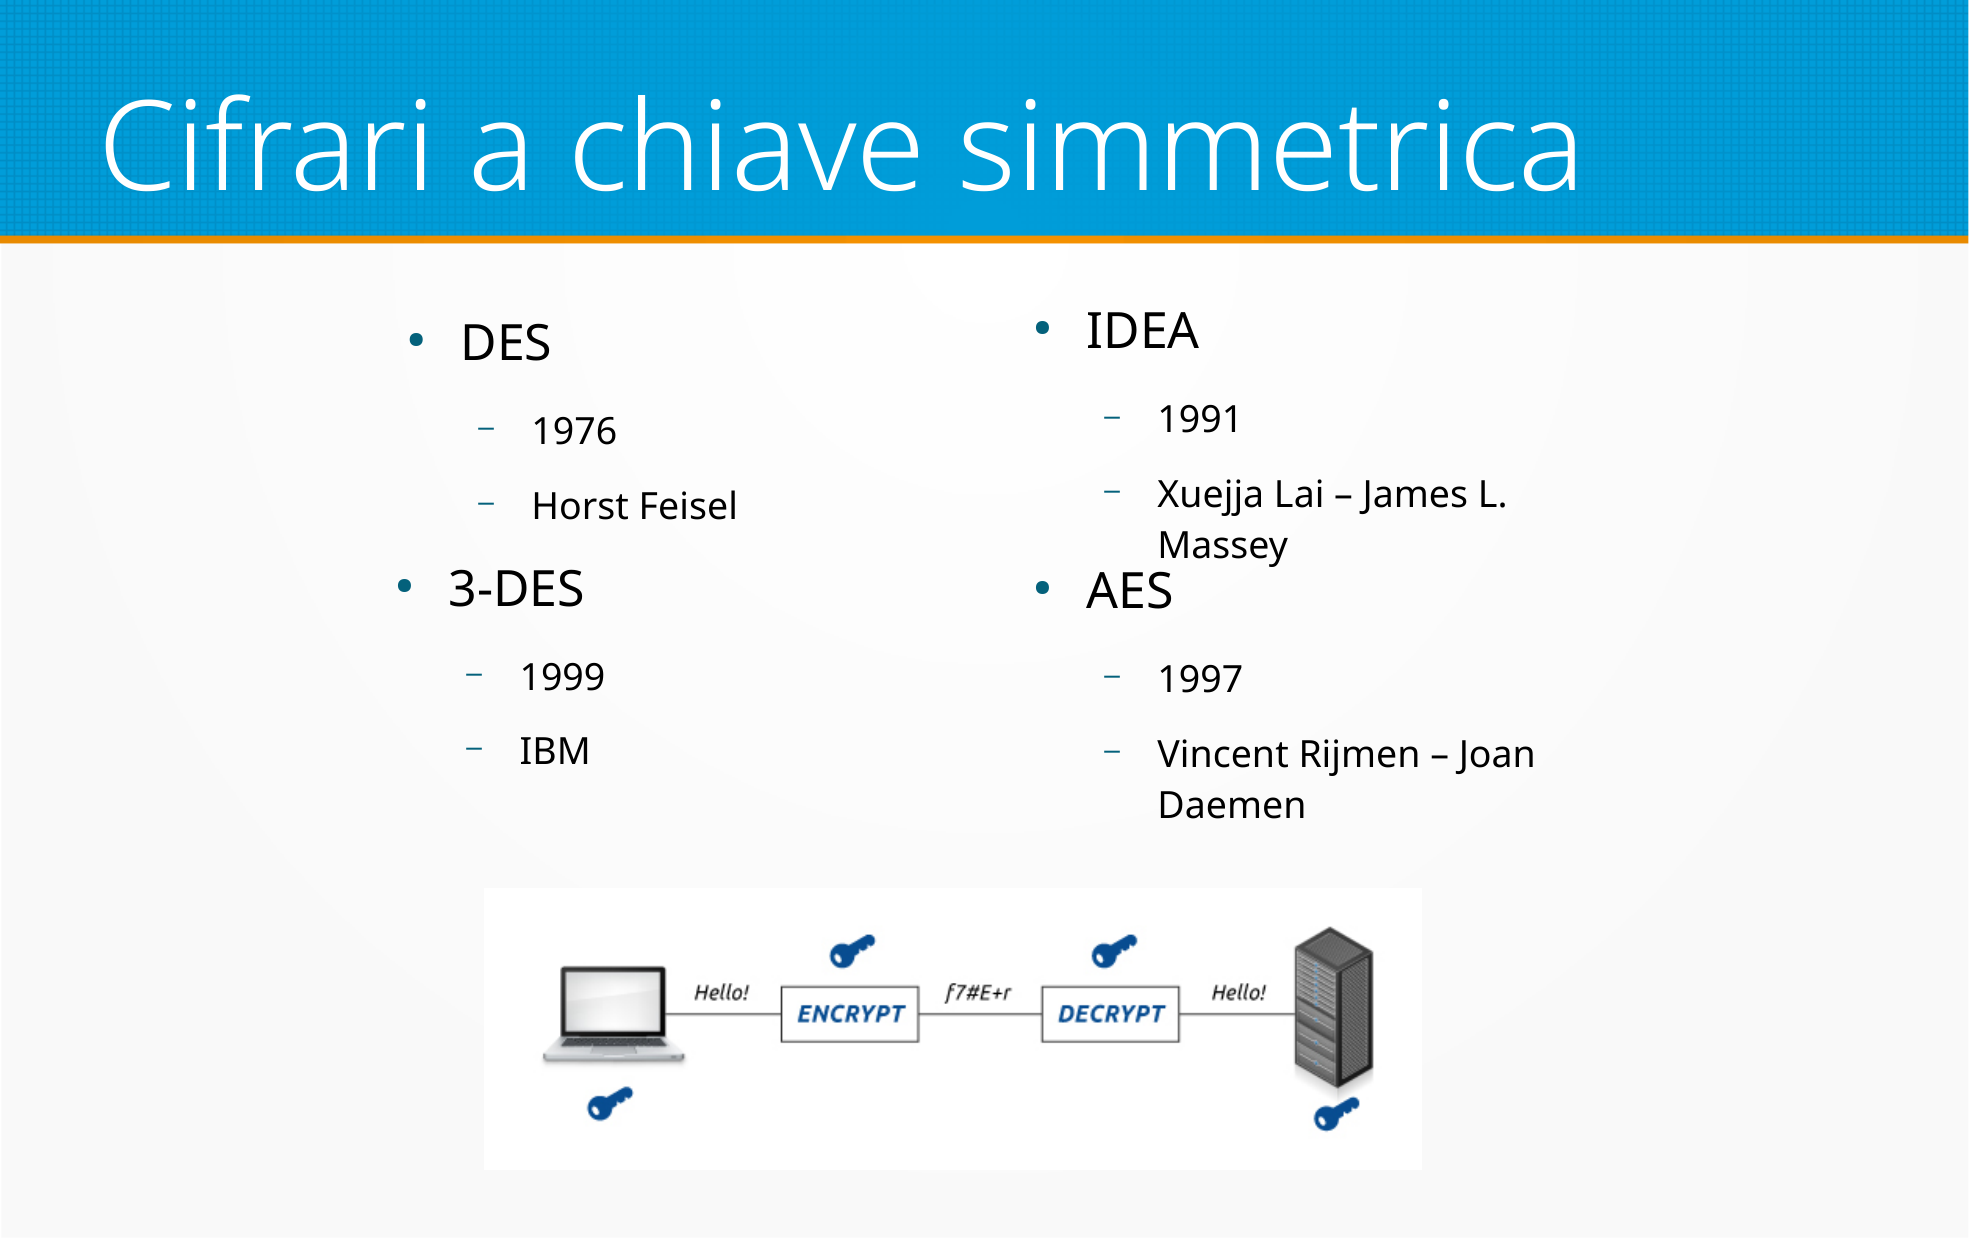

# Cifrari a chiave simmetrica
IDEA
1991
Xuejja Lai – James L. Massey
DES
1976
Horst Feisel
3-DES
1999
IBM
AES
1997
Vincent Rijmen – Joan Daemen